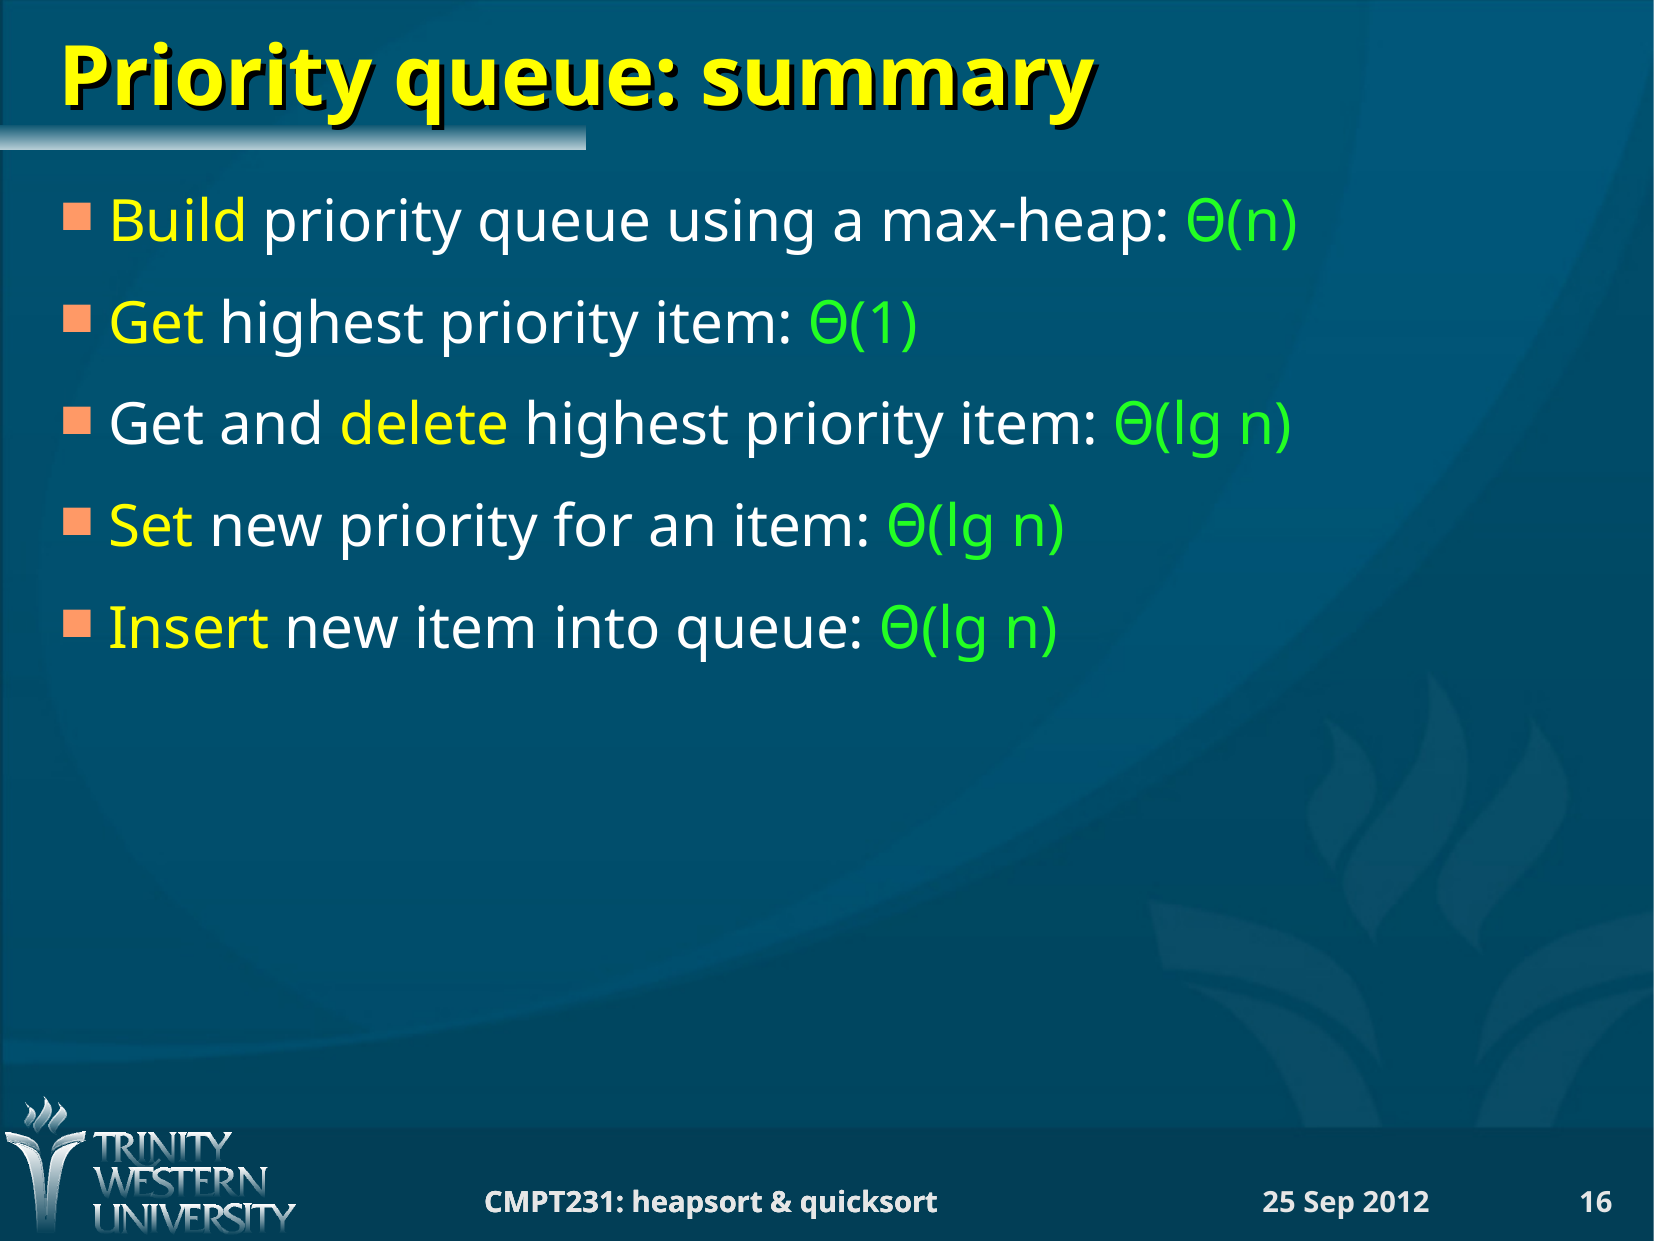

# Priority queue: summary
Build priority queue using a max-heap: Θ(n)
Get highest priority item: Θ(1)
Get and delete highest priority item: Θ(lg n)
Set new priority for an item: Θ(lg n)
Insert new item into queue: Θ(lg n)
CMPT231: heapsort & quicksort
25 Sep 2012
16